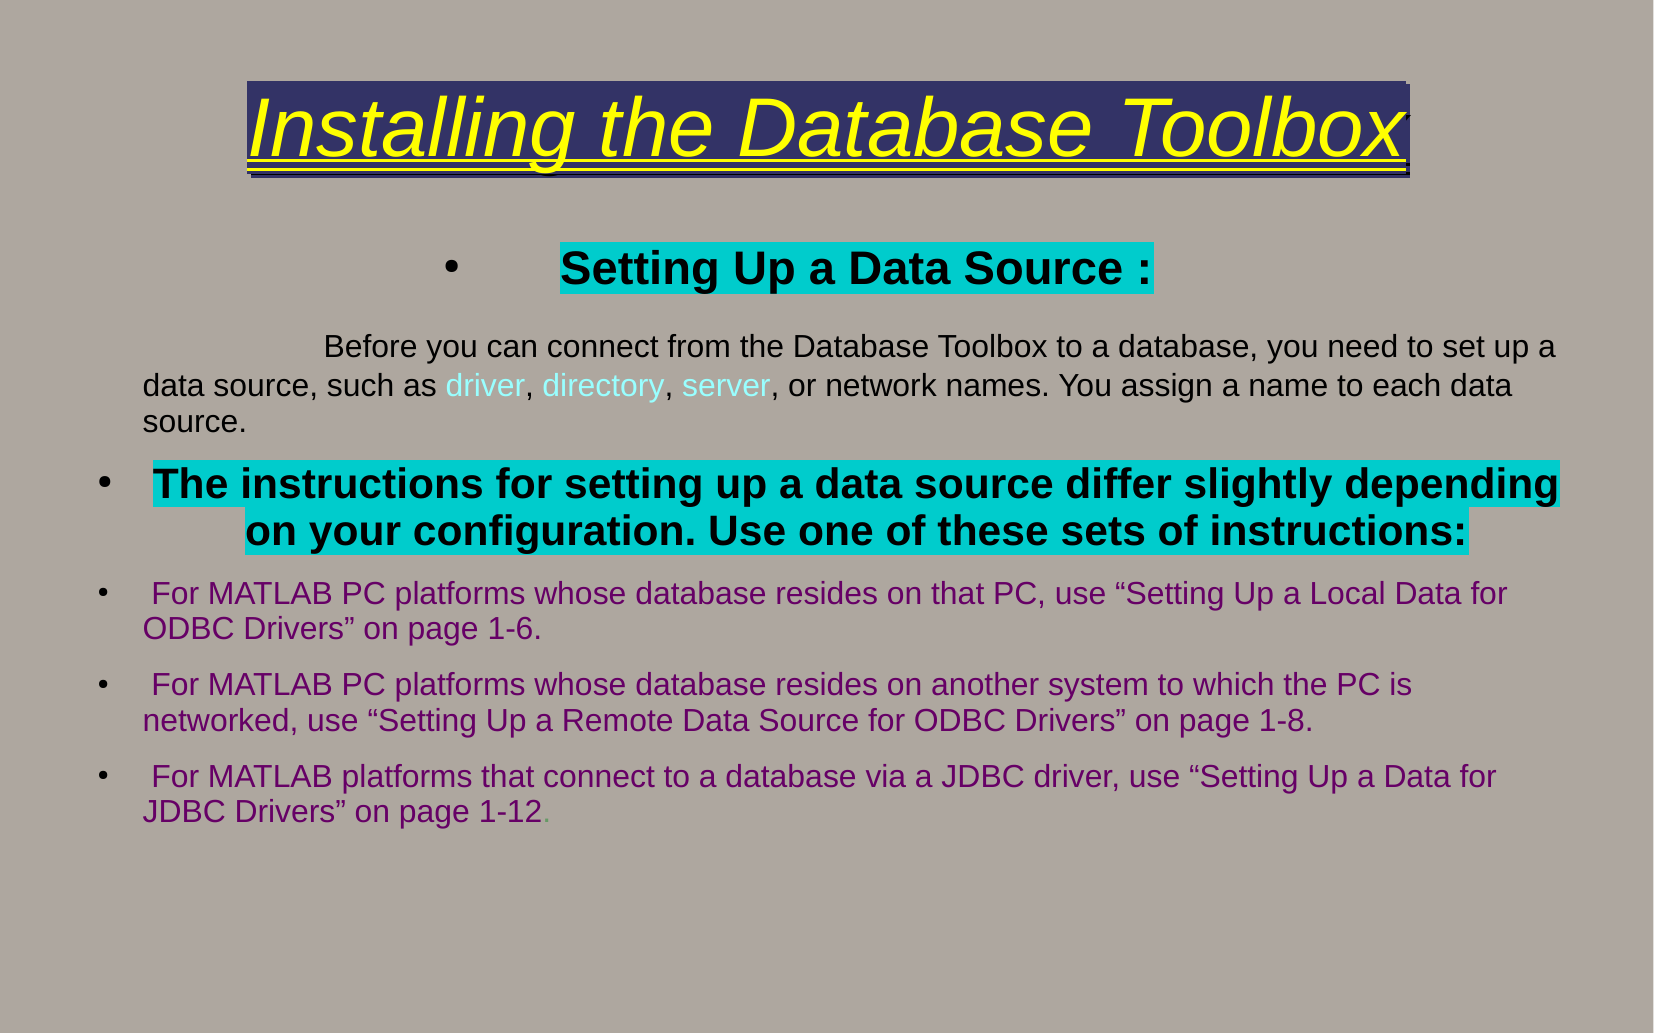

Installing the Database Toolbox
# Setting Up a Data Source :
 Before you can connect from the Database Toolbox to a database, you need to set up a data source, such as driver, directory, server, or network names. You assign a name to each data source.
The instructions for setting up a data source differ slightly depending on your configuration. Use one of these sets of instructions:
 For MATLAB PC platforms whose database resides on that PC, use “Setting Up a Local Data for ODBC Drivers” on page 1-6.
 For MATLAB PC platforms whose database resides on another system to which the PC is networked, use “Setting Up a Remote Data Source for ODBC Drivers” on page 1-8.
 For MATLAB platforms that connect to a database via a JDBC driver, use “Setting Up a Data for JDBC Drivers” on page 1-12.